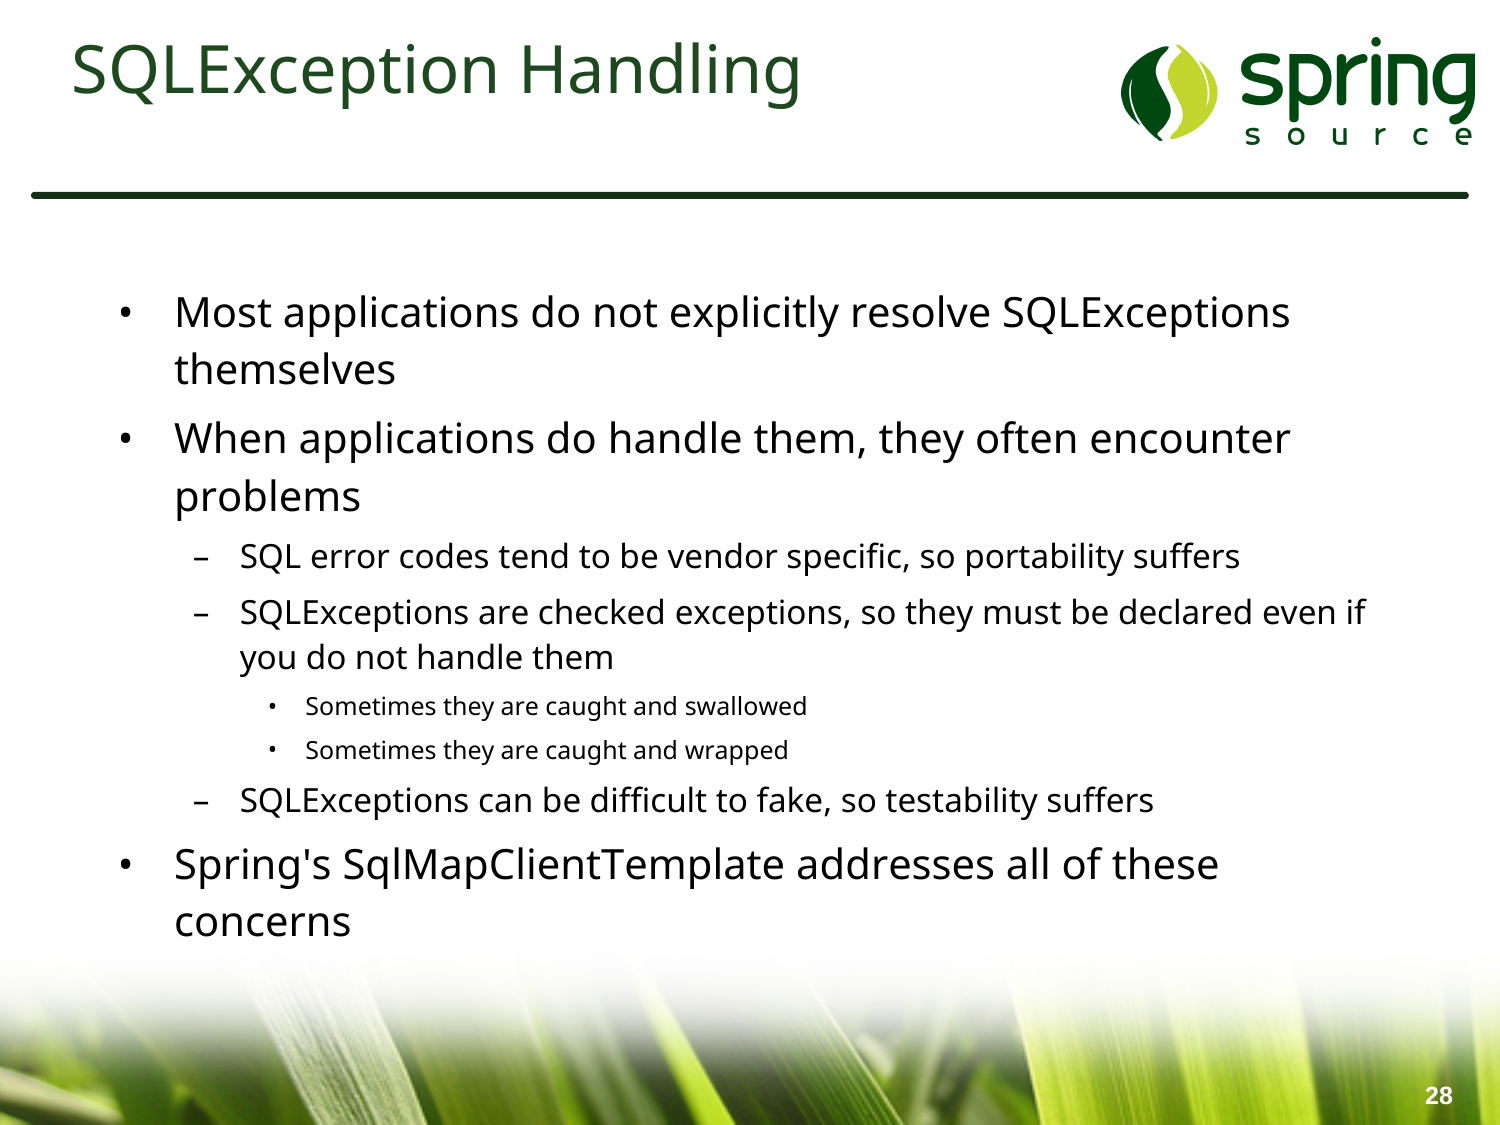

# SQLException Handling
Most applications do not explicitly resolve SQLExceptions themselves
When applications do handle them, they often encounter problems
SQL error codes tend to be vendor specific, so portability suffers
SQLExceptions are checked exceptions, so they must be declared even if you do not handle them
Sometimes they are caught and swallowed
Sometimes they are caught and wrapped
SQLExceptions can be difficult to fake, so testability suffers
Spring's SqlMapClientTemplate addresses all of these concerns